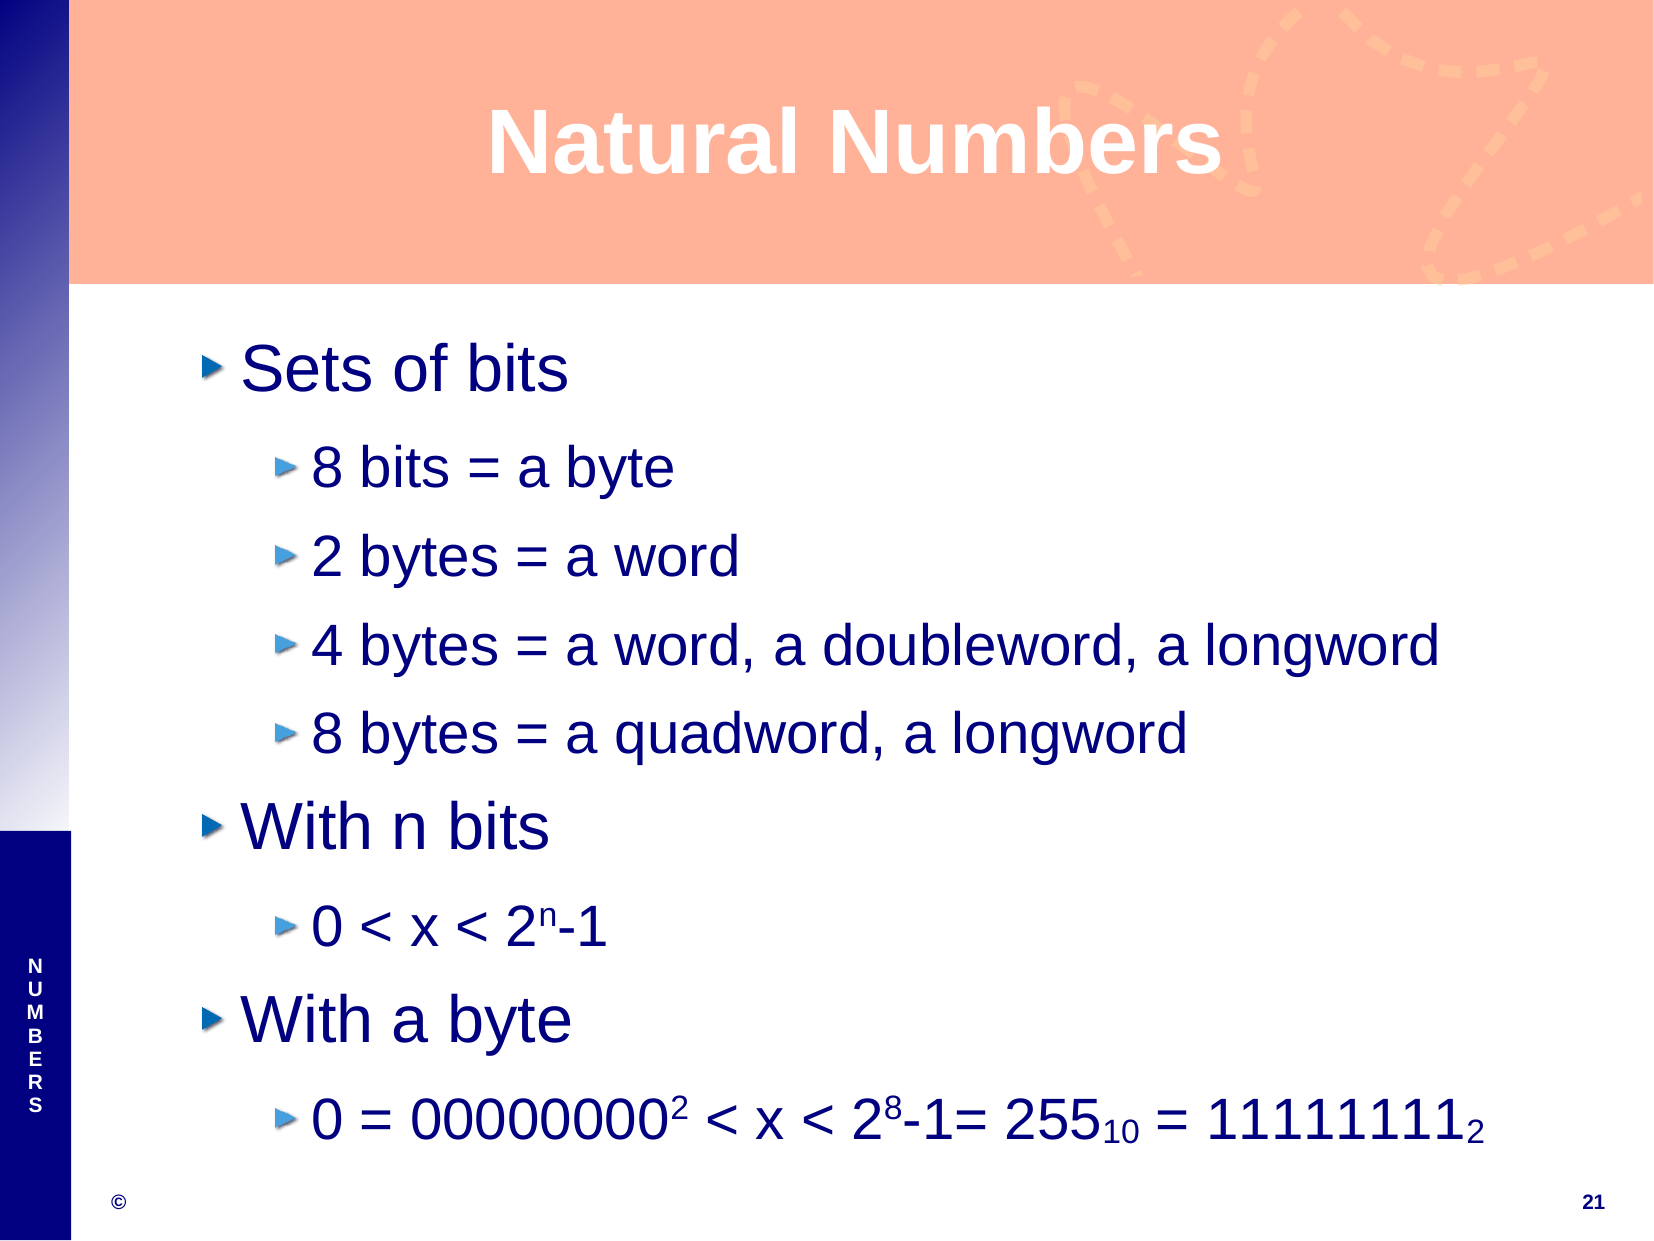

# Natural Numbers
Sets of bits
8 bits = a byte
2 bytes = a word
4 bytes = a word, a doubleword, a longword
8 bytes = a quadword, a longword
With n bits
0 < x < 2n-1
With a byte
0 = 000000002 < x < 28-1= 25510 = 111111112
N
U
M
B
E
R
S